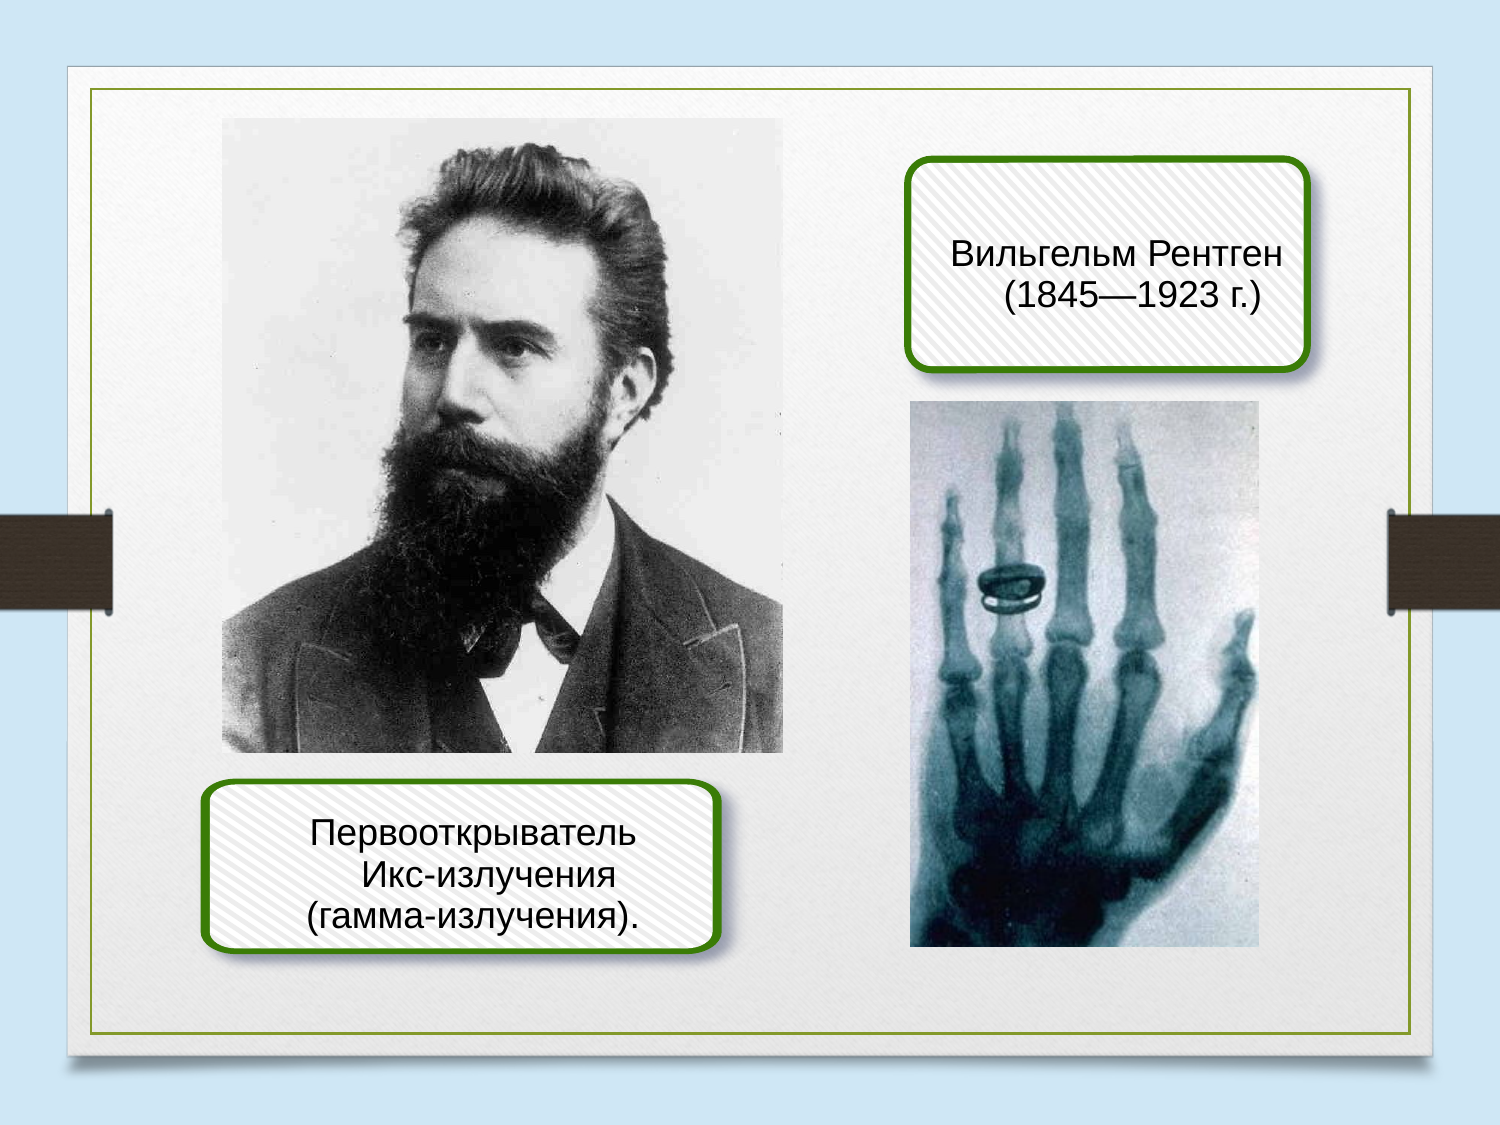

Вильгельм Рентген
 (1845—1923 г.)
Первооткрыватель
 Икс-излучения
(гамма-излучения).